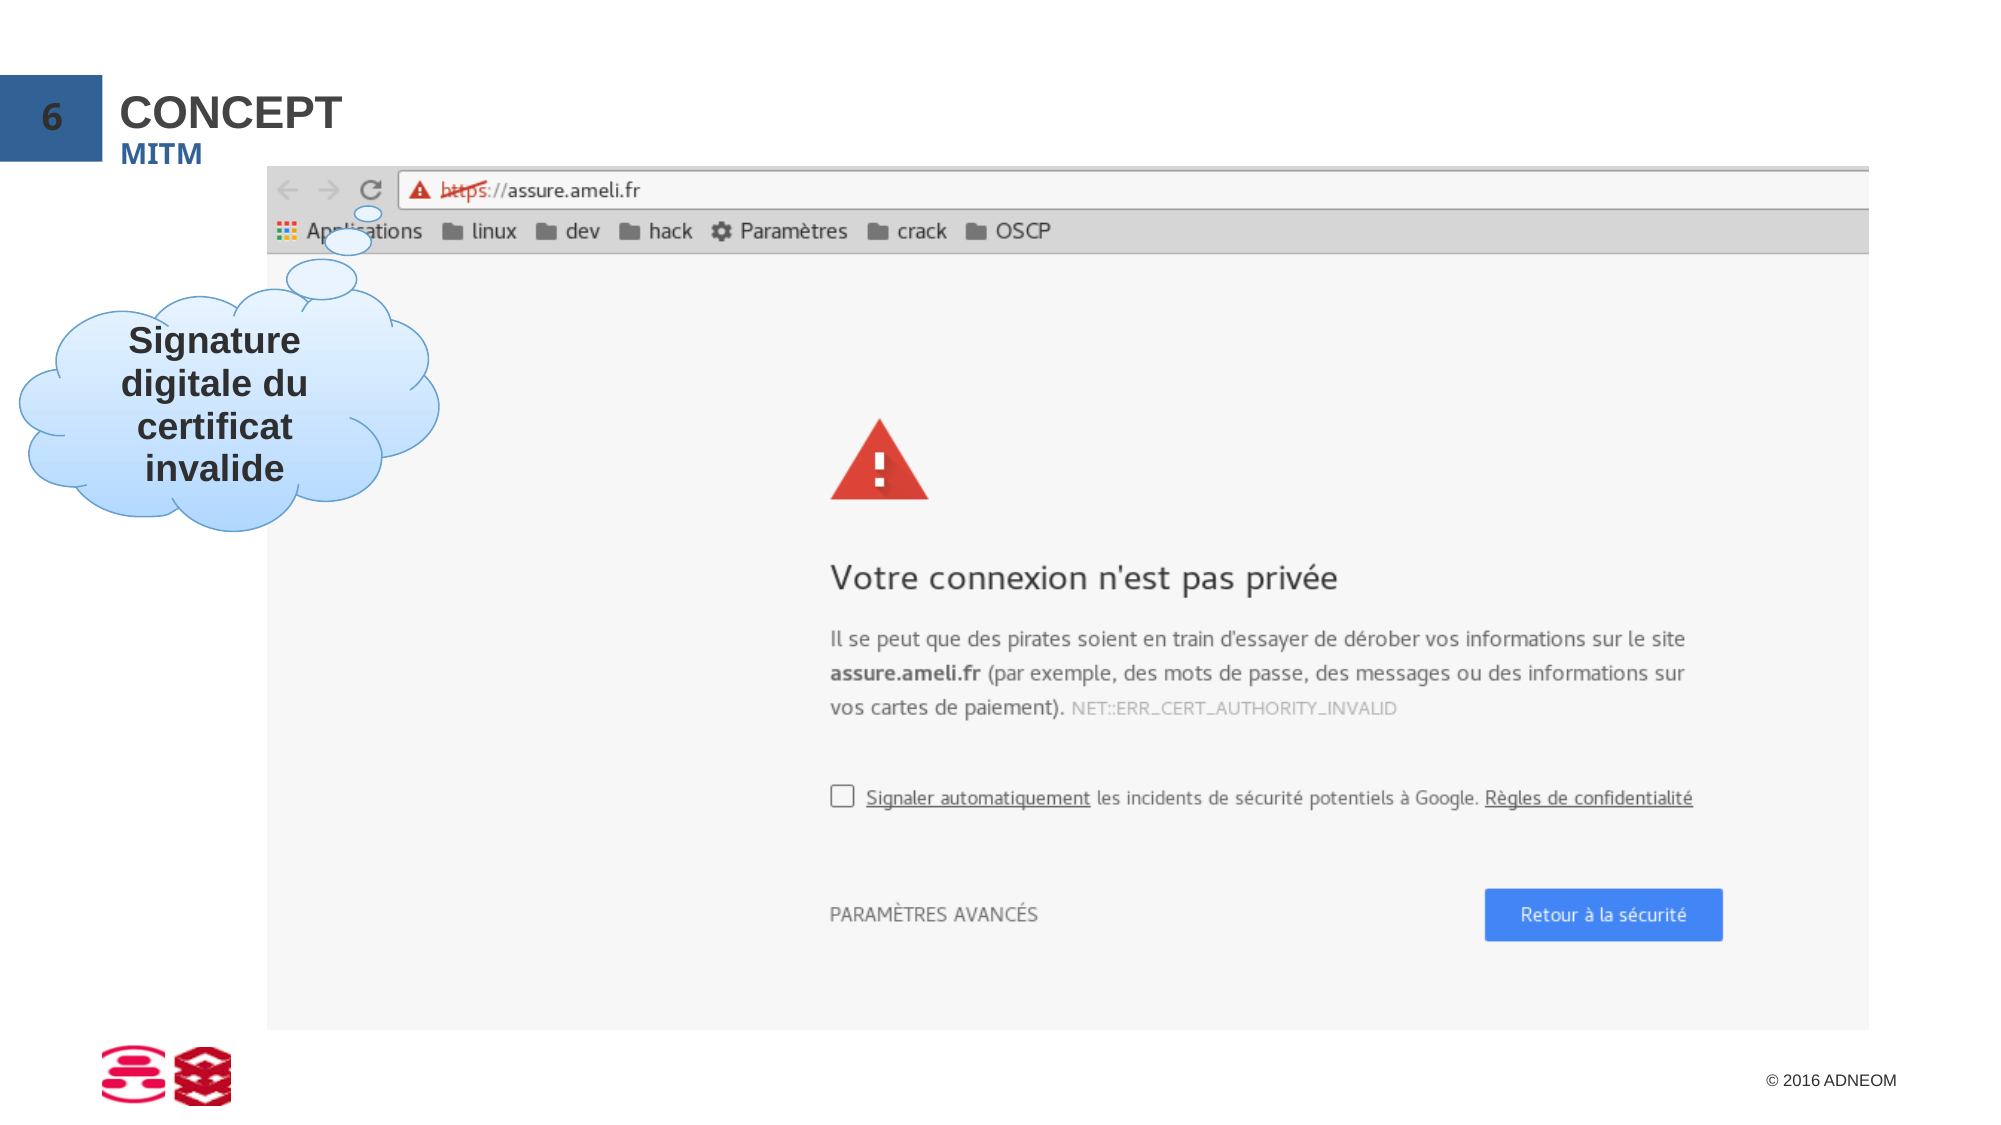

# CONCEPT
MITM
Signature digitale du certificat invalide